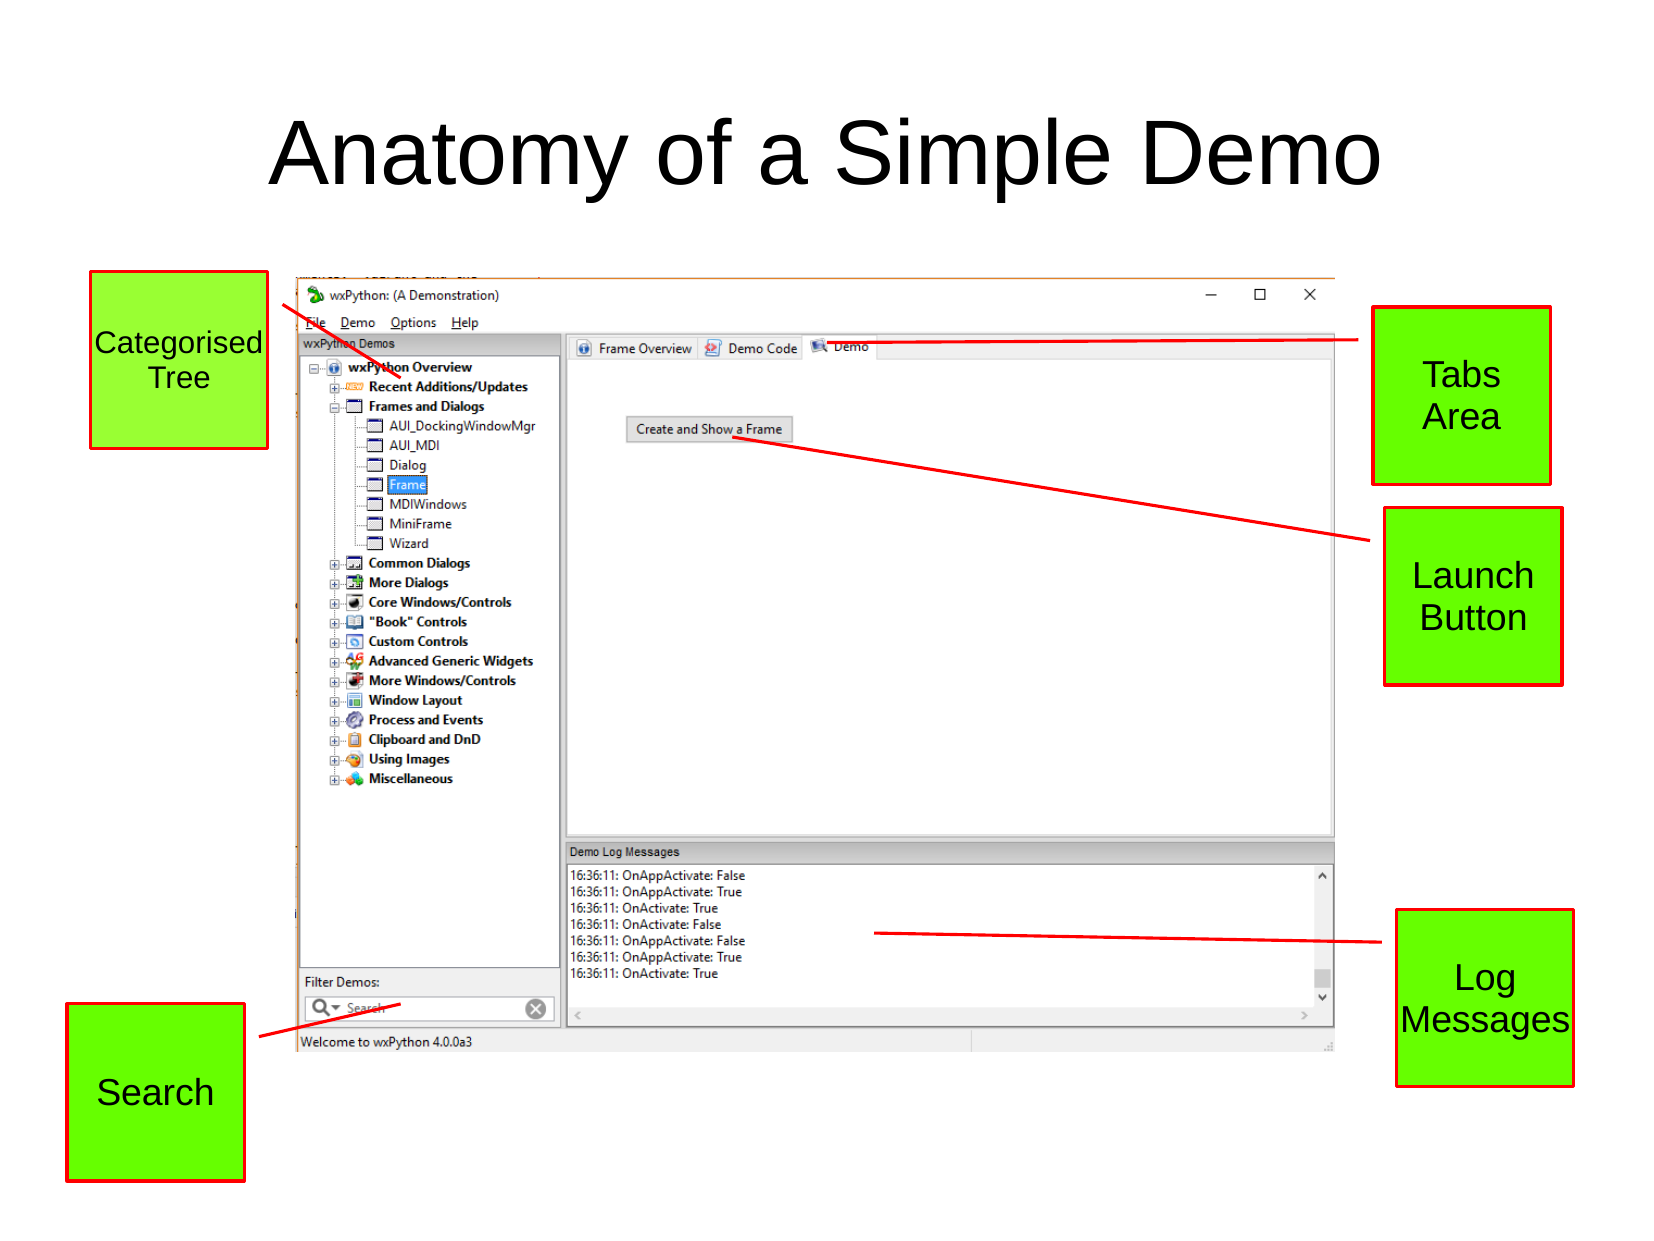

# Anatomy of a Simple Demo
Categorised
Tree
Tabs
Area
Launch
Button
Log
Messages
Search